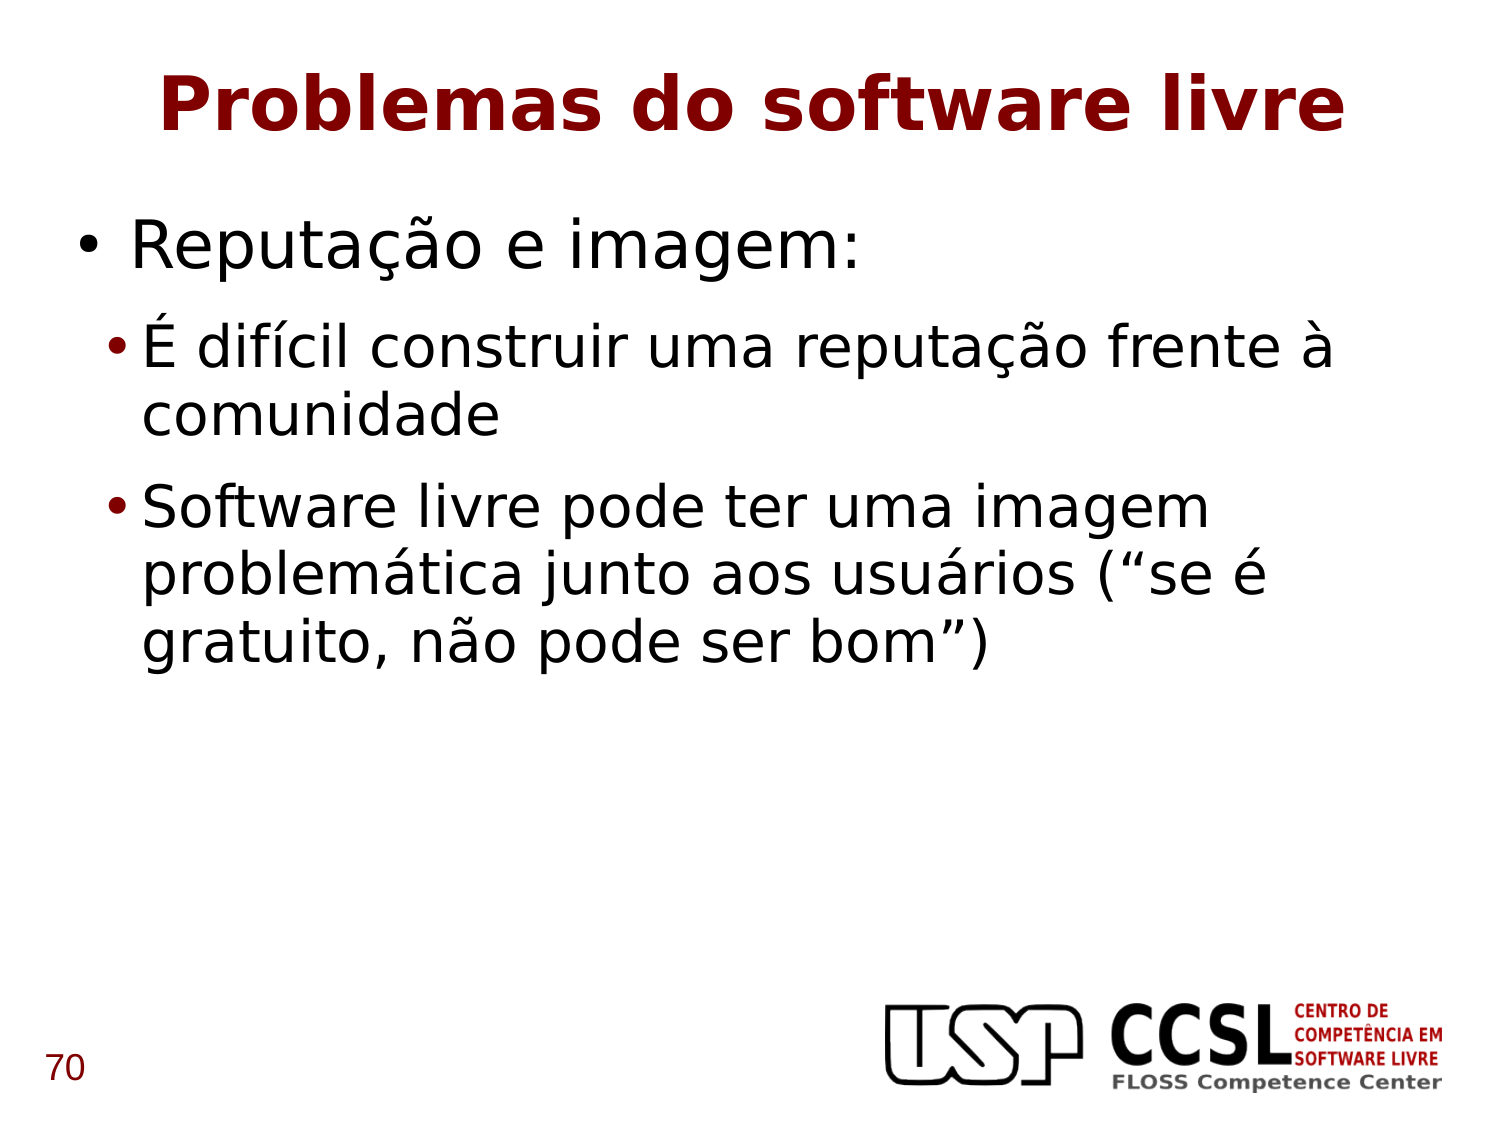

# Problemas do software livre
Reputação e imagem:
É difícil construir uma reputação frente à comunidade
Software livre pode ter uma imagem problemática junto aos usuários (“se é gratuito, não pode ser bom”)